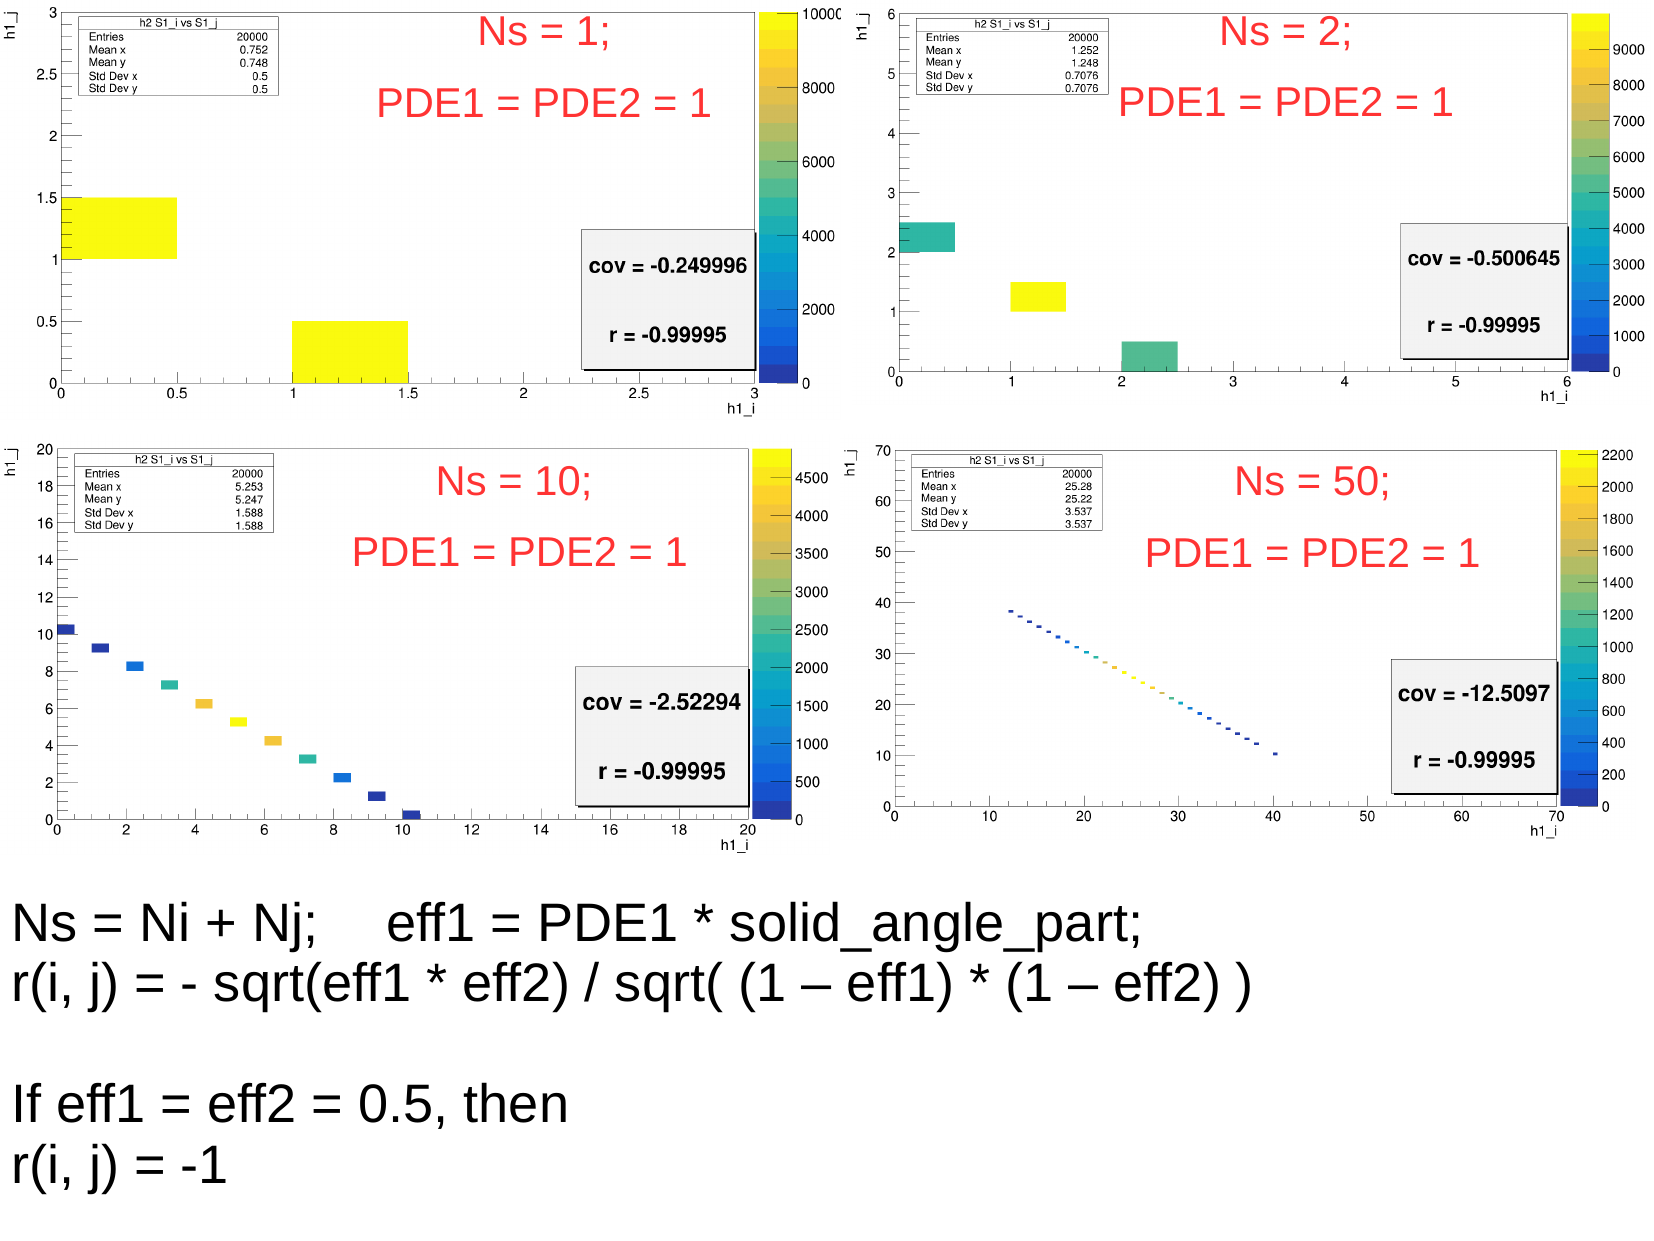

Ns = 2;
 PDE1 = PDE2 = 1
Ns = 1;
 PDE1 = PDE2 = 1
Ns = 10;
 PDE1 = PDE2 = 1
Ns = 50;
 PDE1 = PDE2 = 1
Ns = Ni + Nj;	eff1 = PDE1 * solid_angle_part;
r(i, j) = - sqrt(eff1 * eff2) / sqrt( (1 – eff1) * (1 – eff2) )
If eff1 = eff2 = 0.5, then
r(i, j) = -1